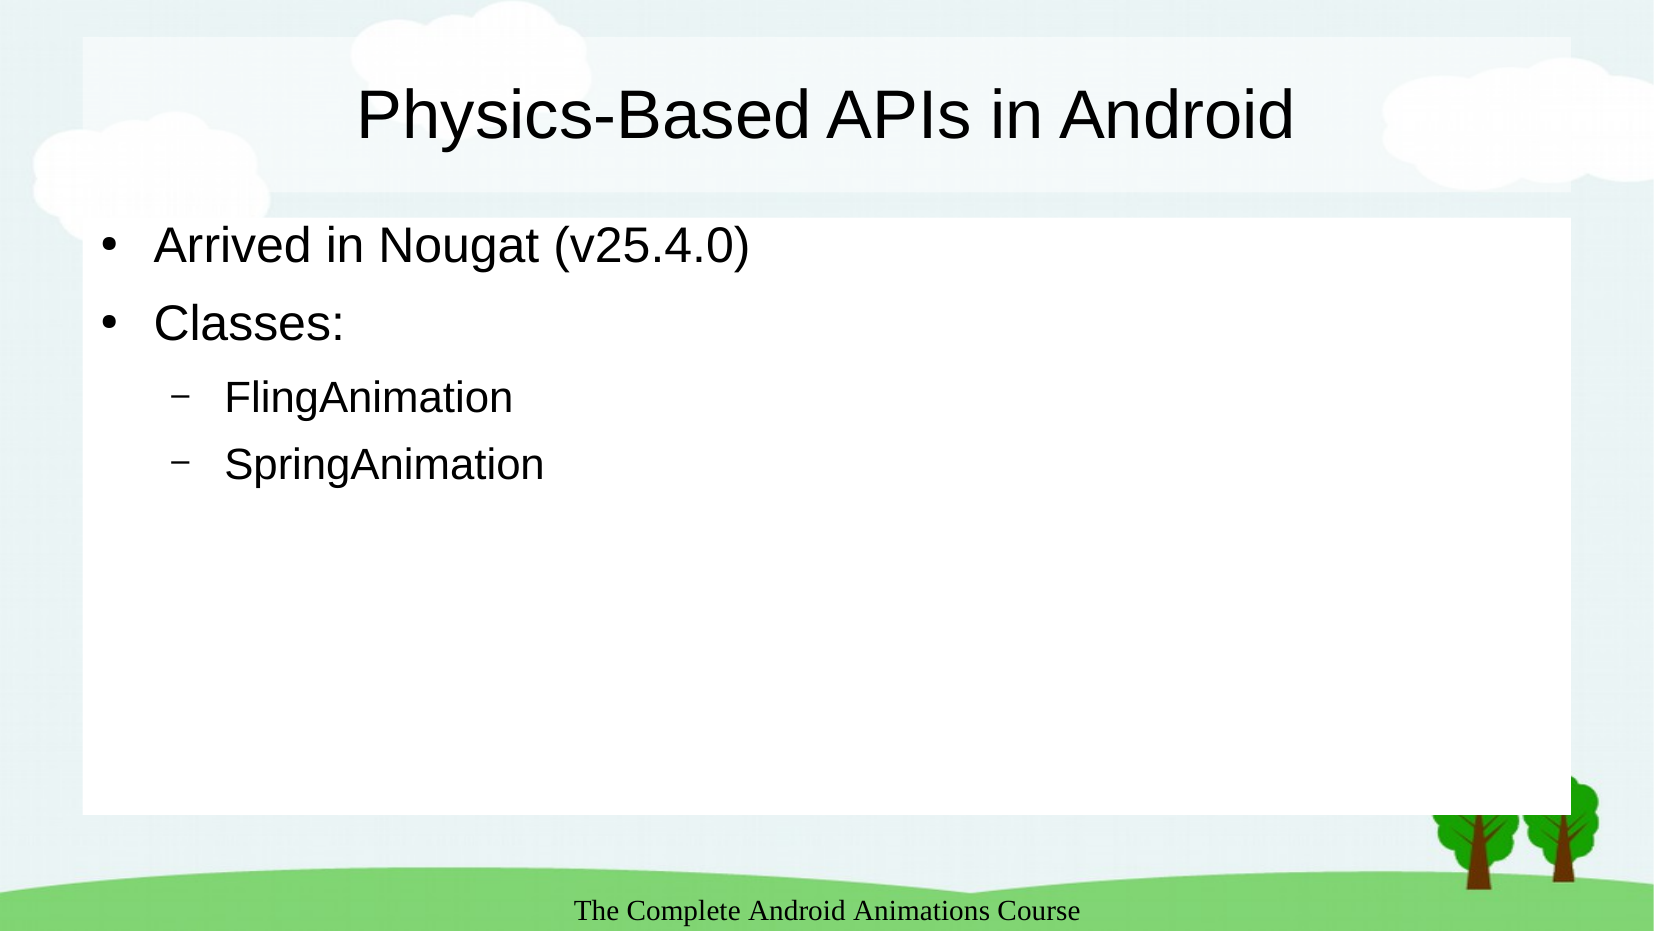

# Physics-Based APIs in Android
Arrived in Nougat (v25.4.0)
Classes:
FlingAnimation
SpringAnimation
The Complete Android Animations Course